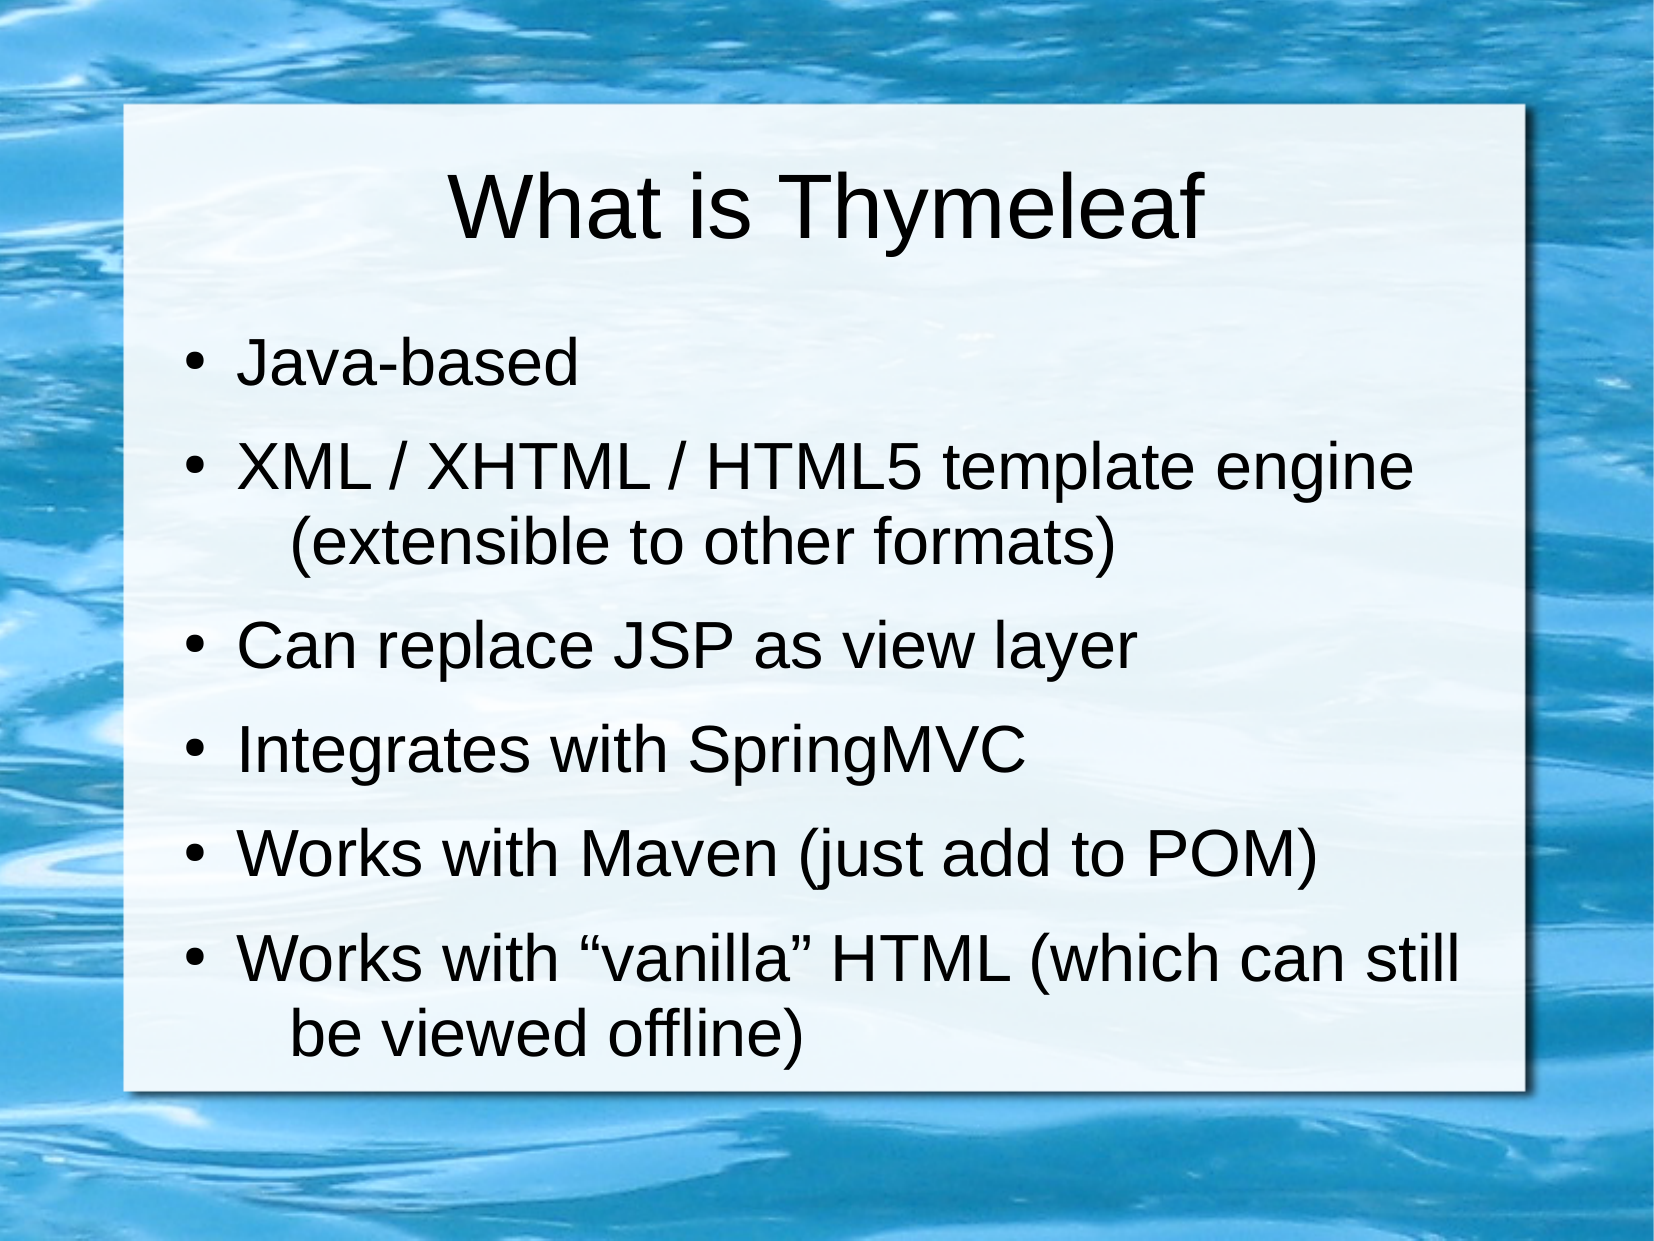

# What is Thymeleaf
Java-based
XML / XHTML / HTML5 template engine (extensible to other formats)
Can replace JSP as view layer
Integrates with SpringMVC
Works with Maven (just add to POM)
Works with “vanilla” HTML (which can still be viewed offline)